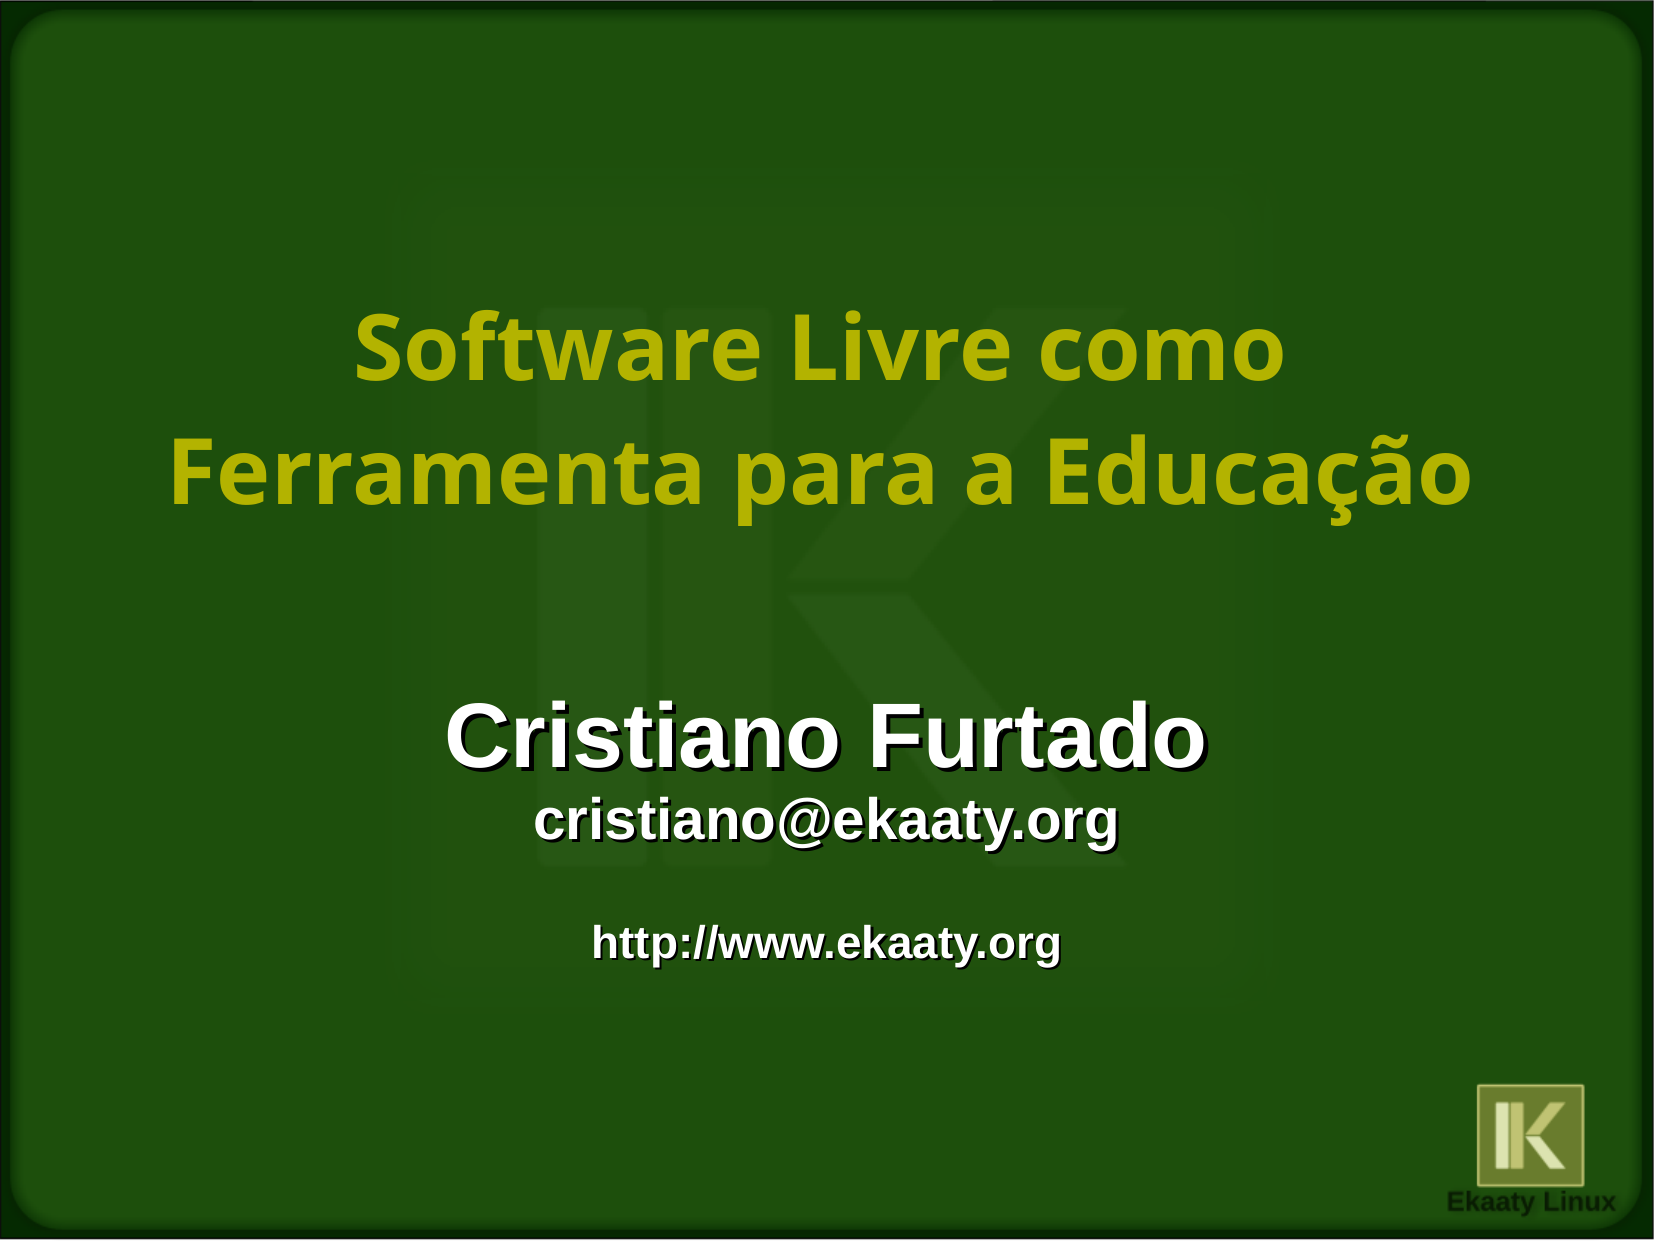

Software Livre como Ferramenta para a Educação
# Cristiano Furtado cristiano@ekaaty.org http://www.ekaaty.org